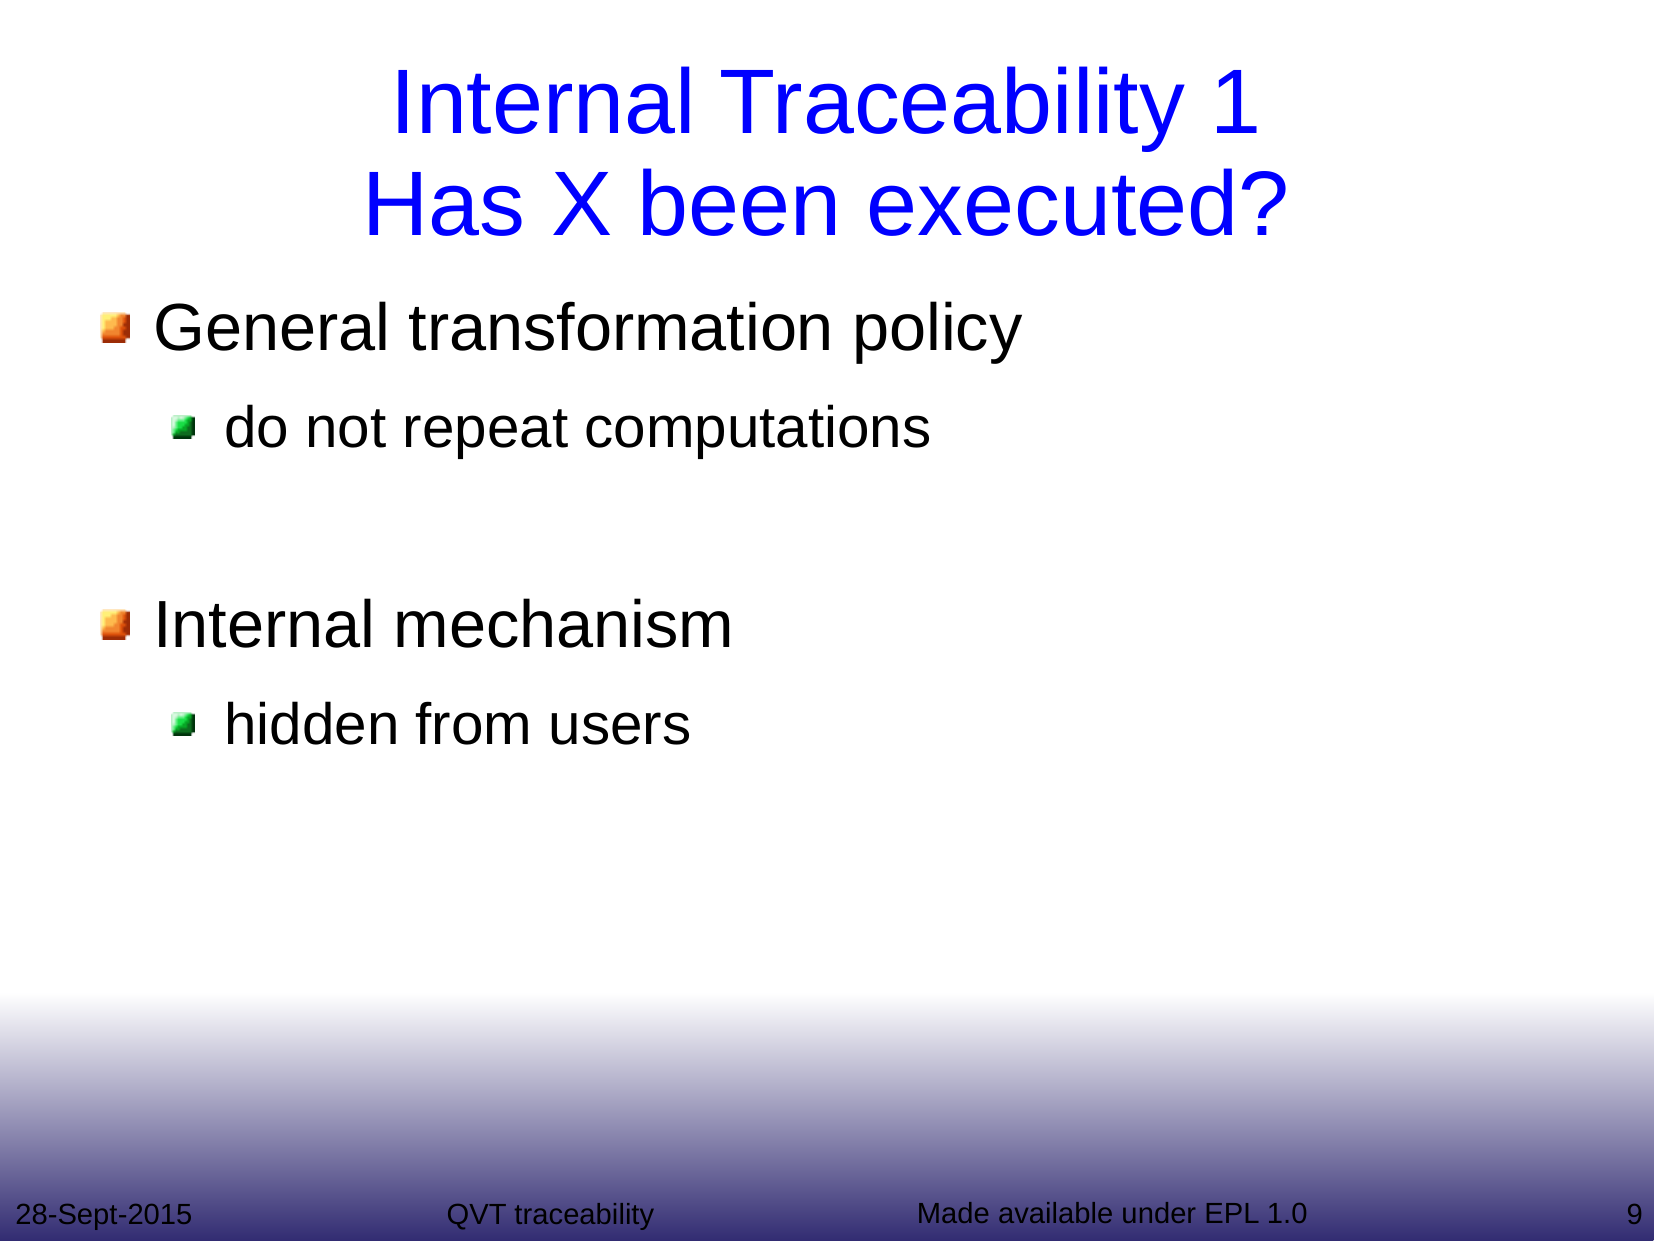

# Internal Traceability 1 Has X been executed?
General transformation policy
do not repeat computations
Internal mechanism
hidden from users
28-Sept-2015
QVT traceability
9